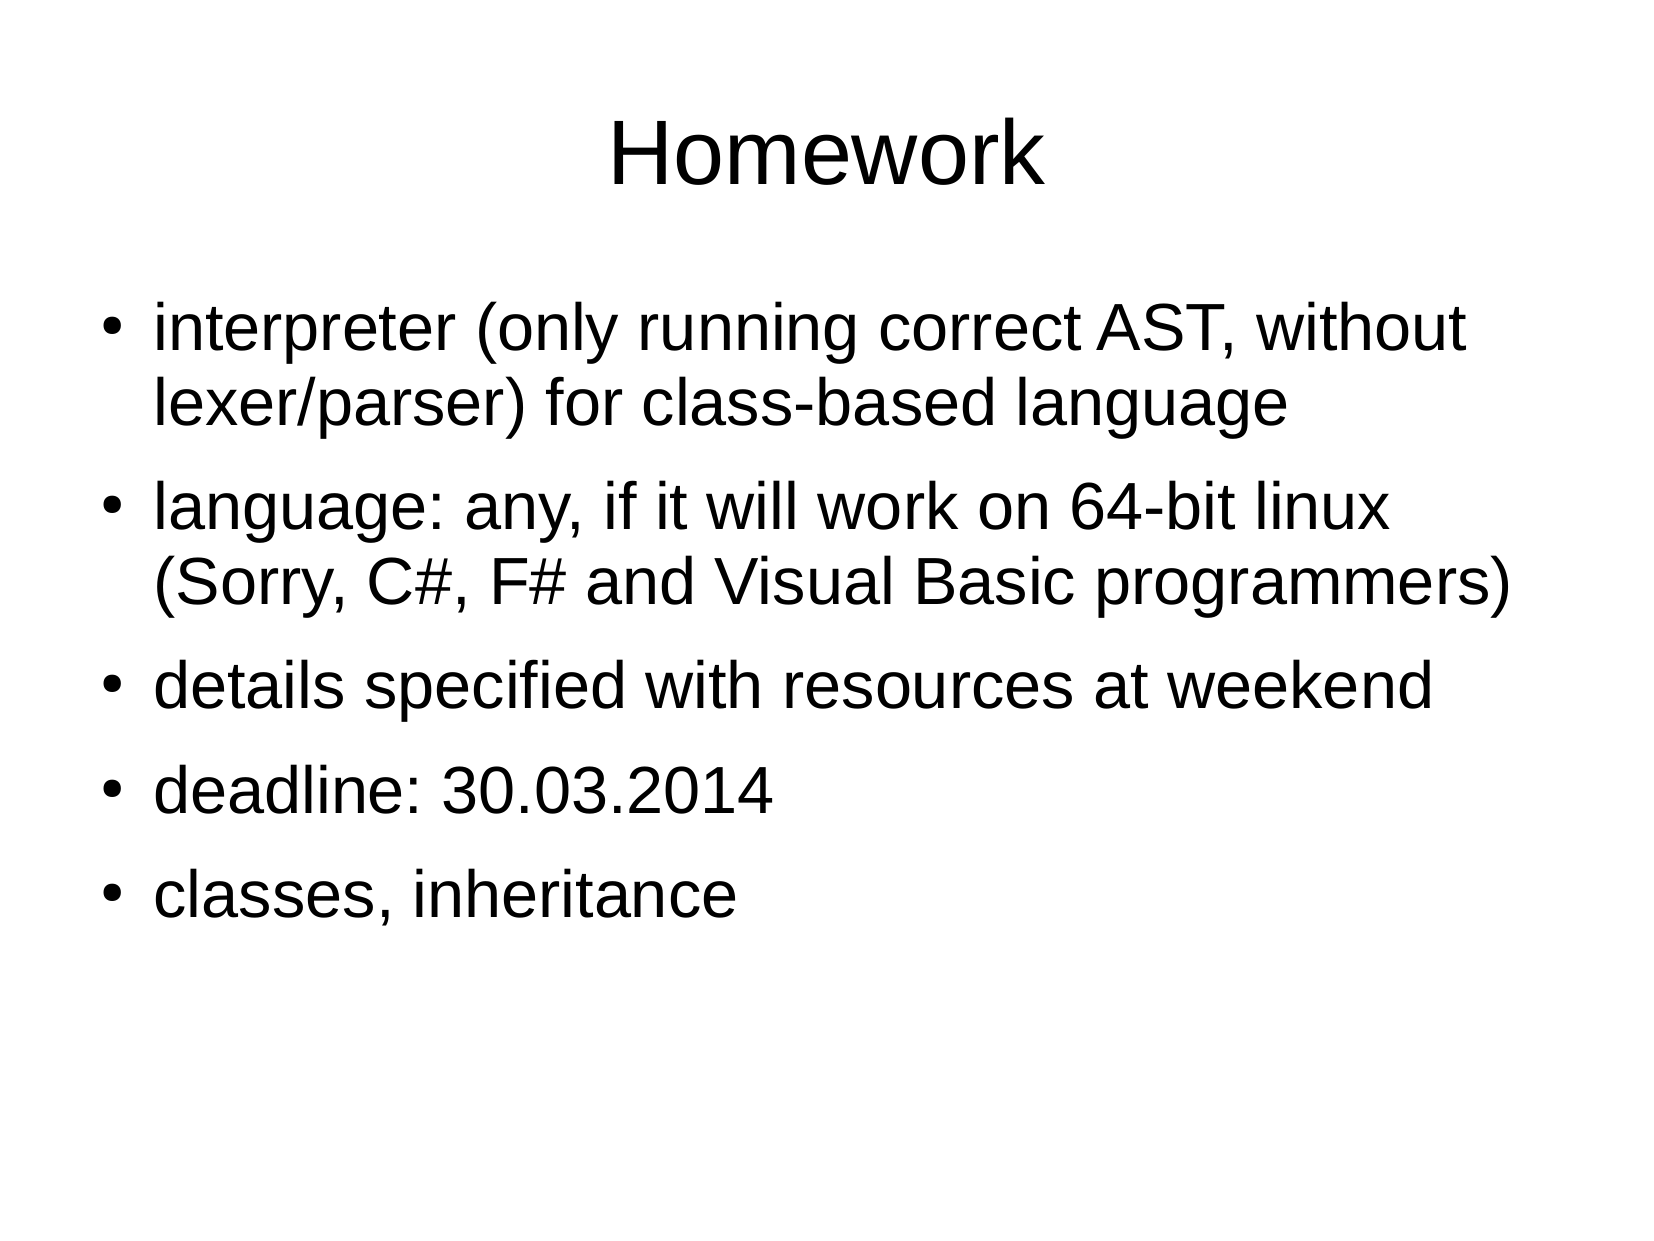

# Homework
interpreter (only running correct AST, without lexer/parser) for class-based language
language: any, if it will work on 64-bit linux
(Sorry, C#, F# and Visual Basic programmers)
details specified with resources at weekend
deadline: 30.03.2014
classes, inheritance